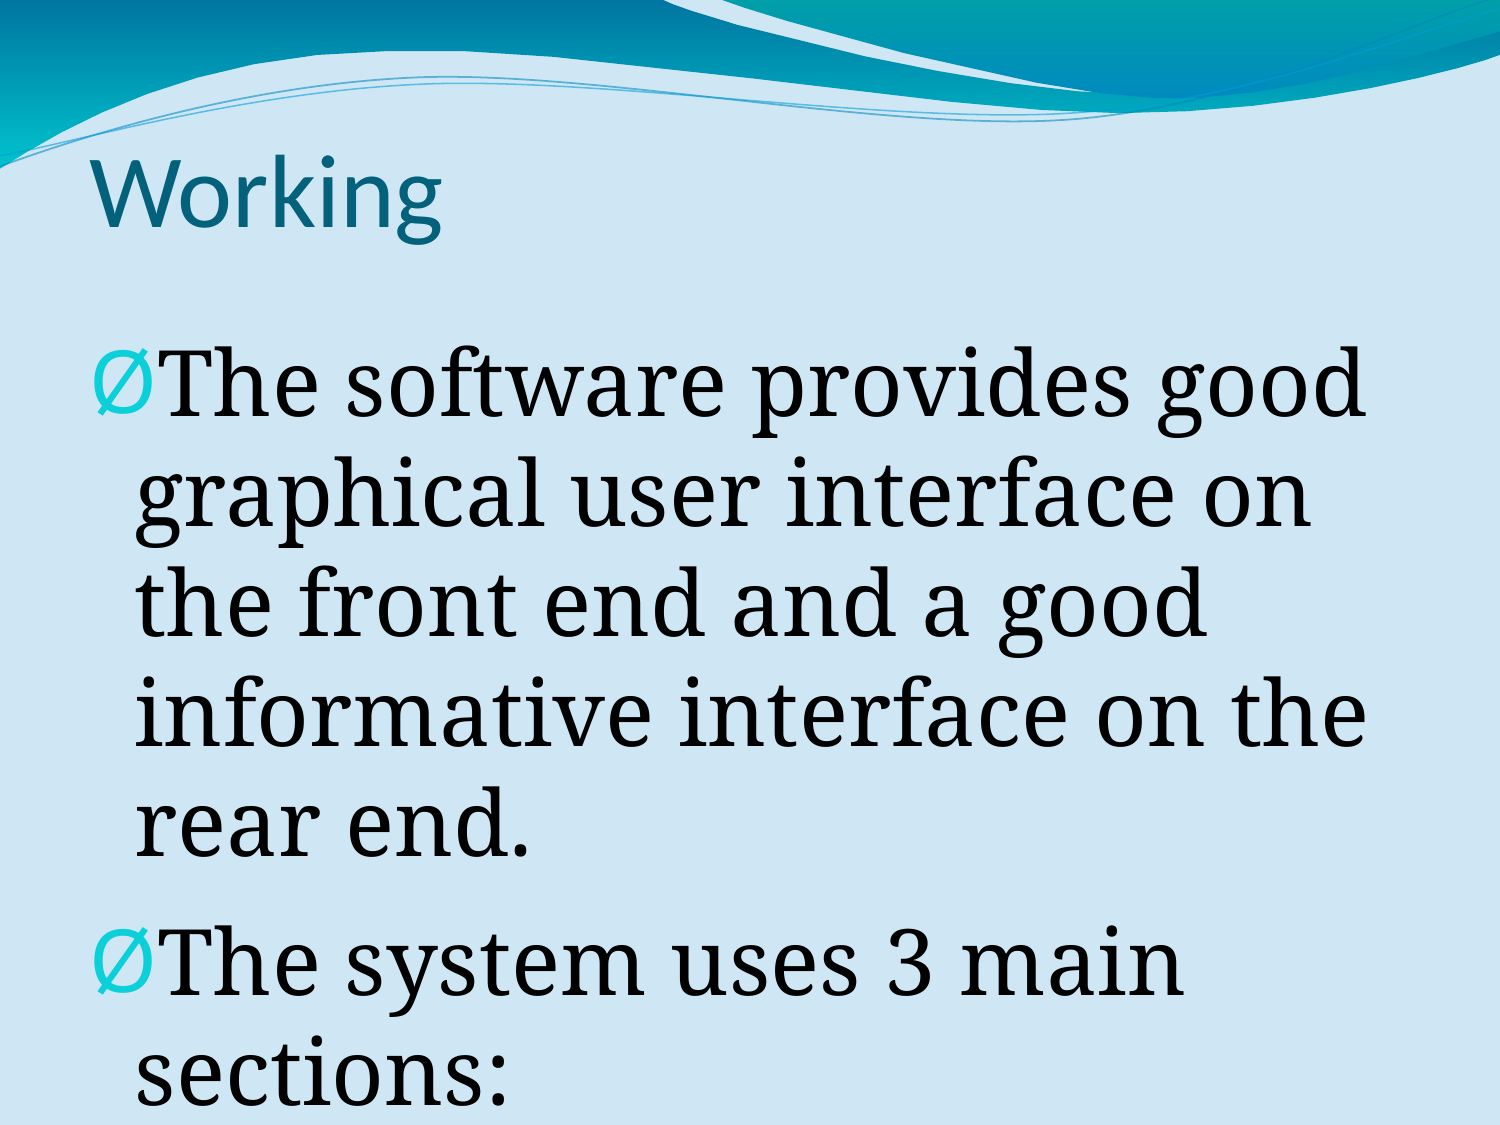

# Working
The software provides good graphical user interface on the front end and a good informative interface on the rear end.
The system uses 3 main sections:
Set Alarm section:
	     This section further consists of three parts
 Hours
 The user needs to first set the hour.
 Minutes
 The user then needs to set the minutes.
 AM/PM
 After setting the hours and minutes, the user should set the AM/PM.